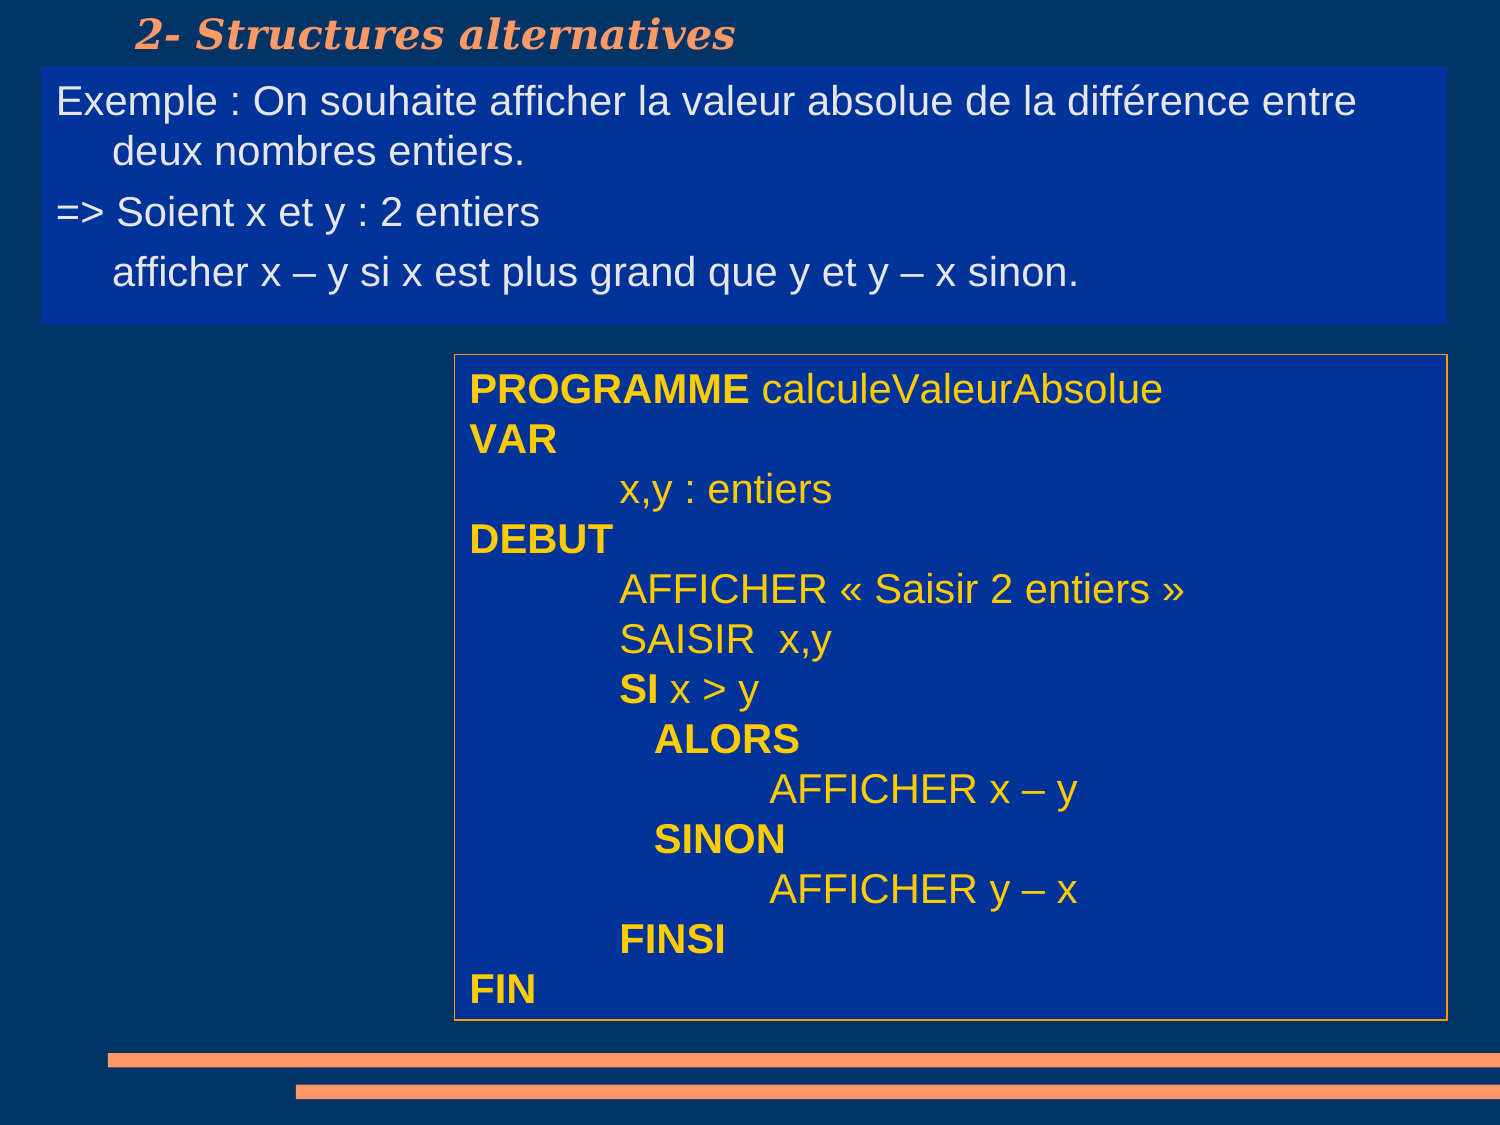

# 2- Structures alternatives
Exemple : On souhaite afficher la valeur absolue de la différence entre deux nombres entiers.
=> Soient x et y : 2 entiers
	afficher x – y si x est plus grand que y et y – x sinon.
PROGRAMME calculeValeurAbsolue
VAR
	x,y : entiers
DEBUT
	AFFICHER « Saisir 2 entiers »
	SAISIR x,y
	SI x > y
	 ALORS
		AFFICHER x – y
	 SINON
		AFFICHER y – x
	FINSI
FIN